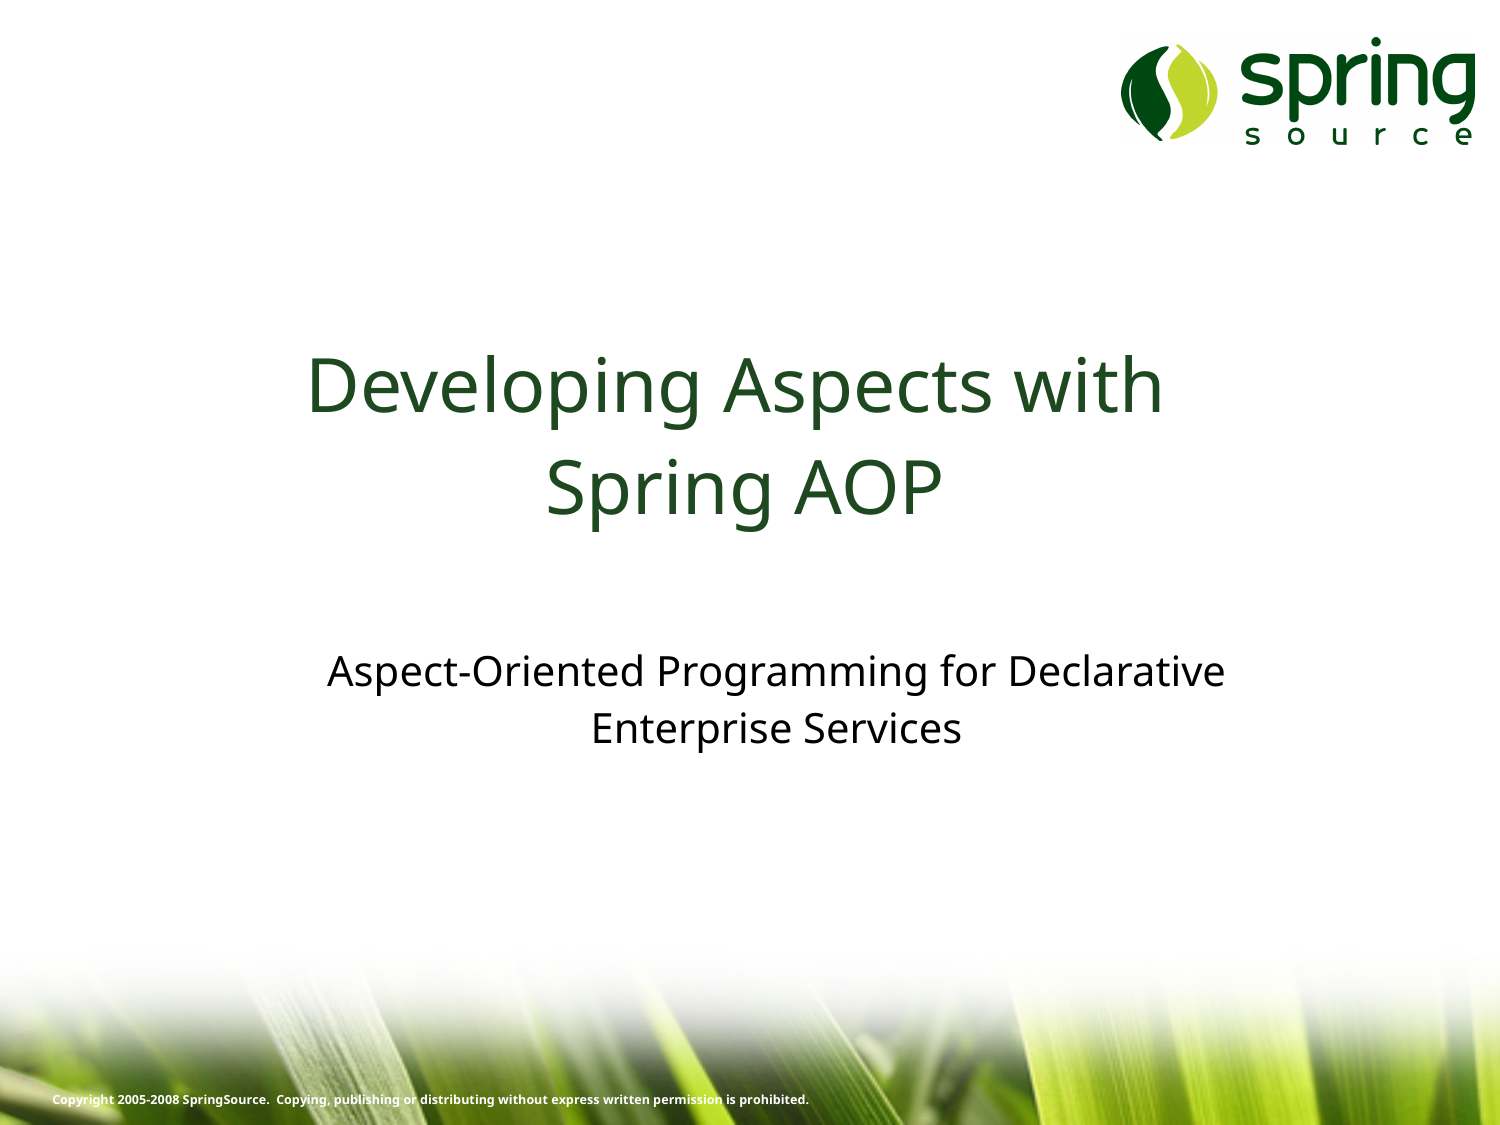

# Developing Aspects with Spring AOP
Aspect-Oriented Programming for Declarative Enterprise Services